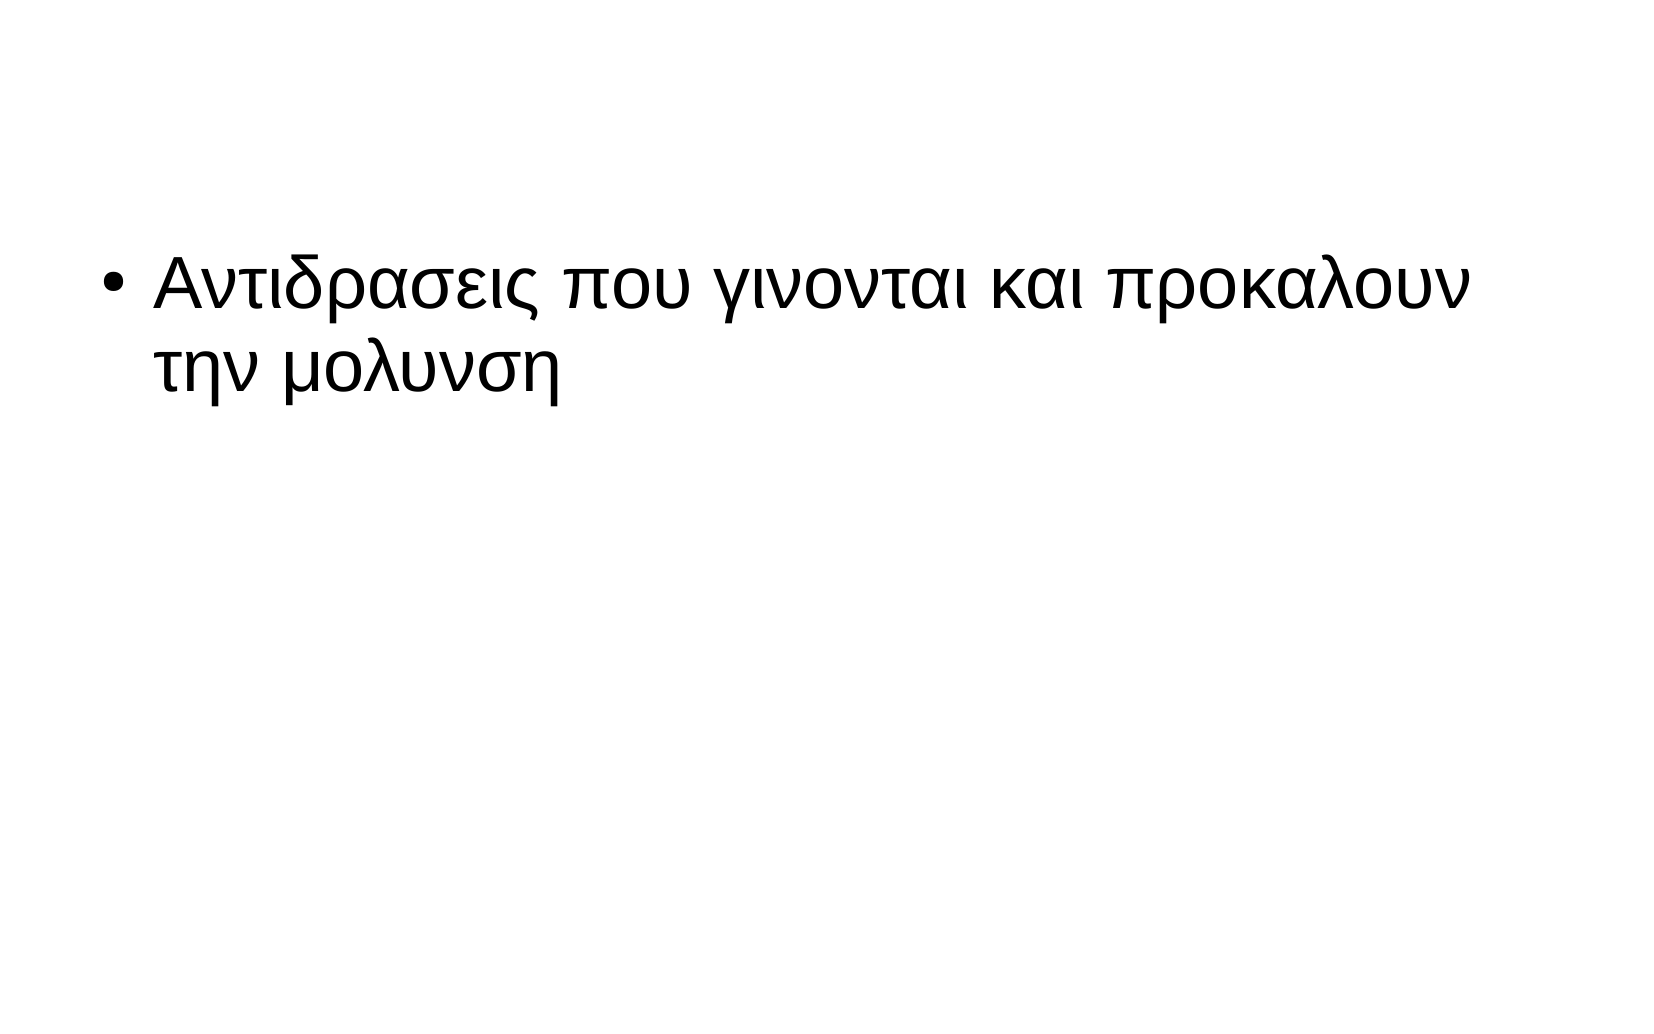

#
Αντιδρασεις που γινονται και προκαλουν την μολυνση